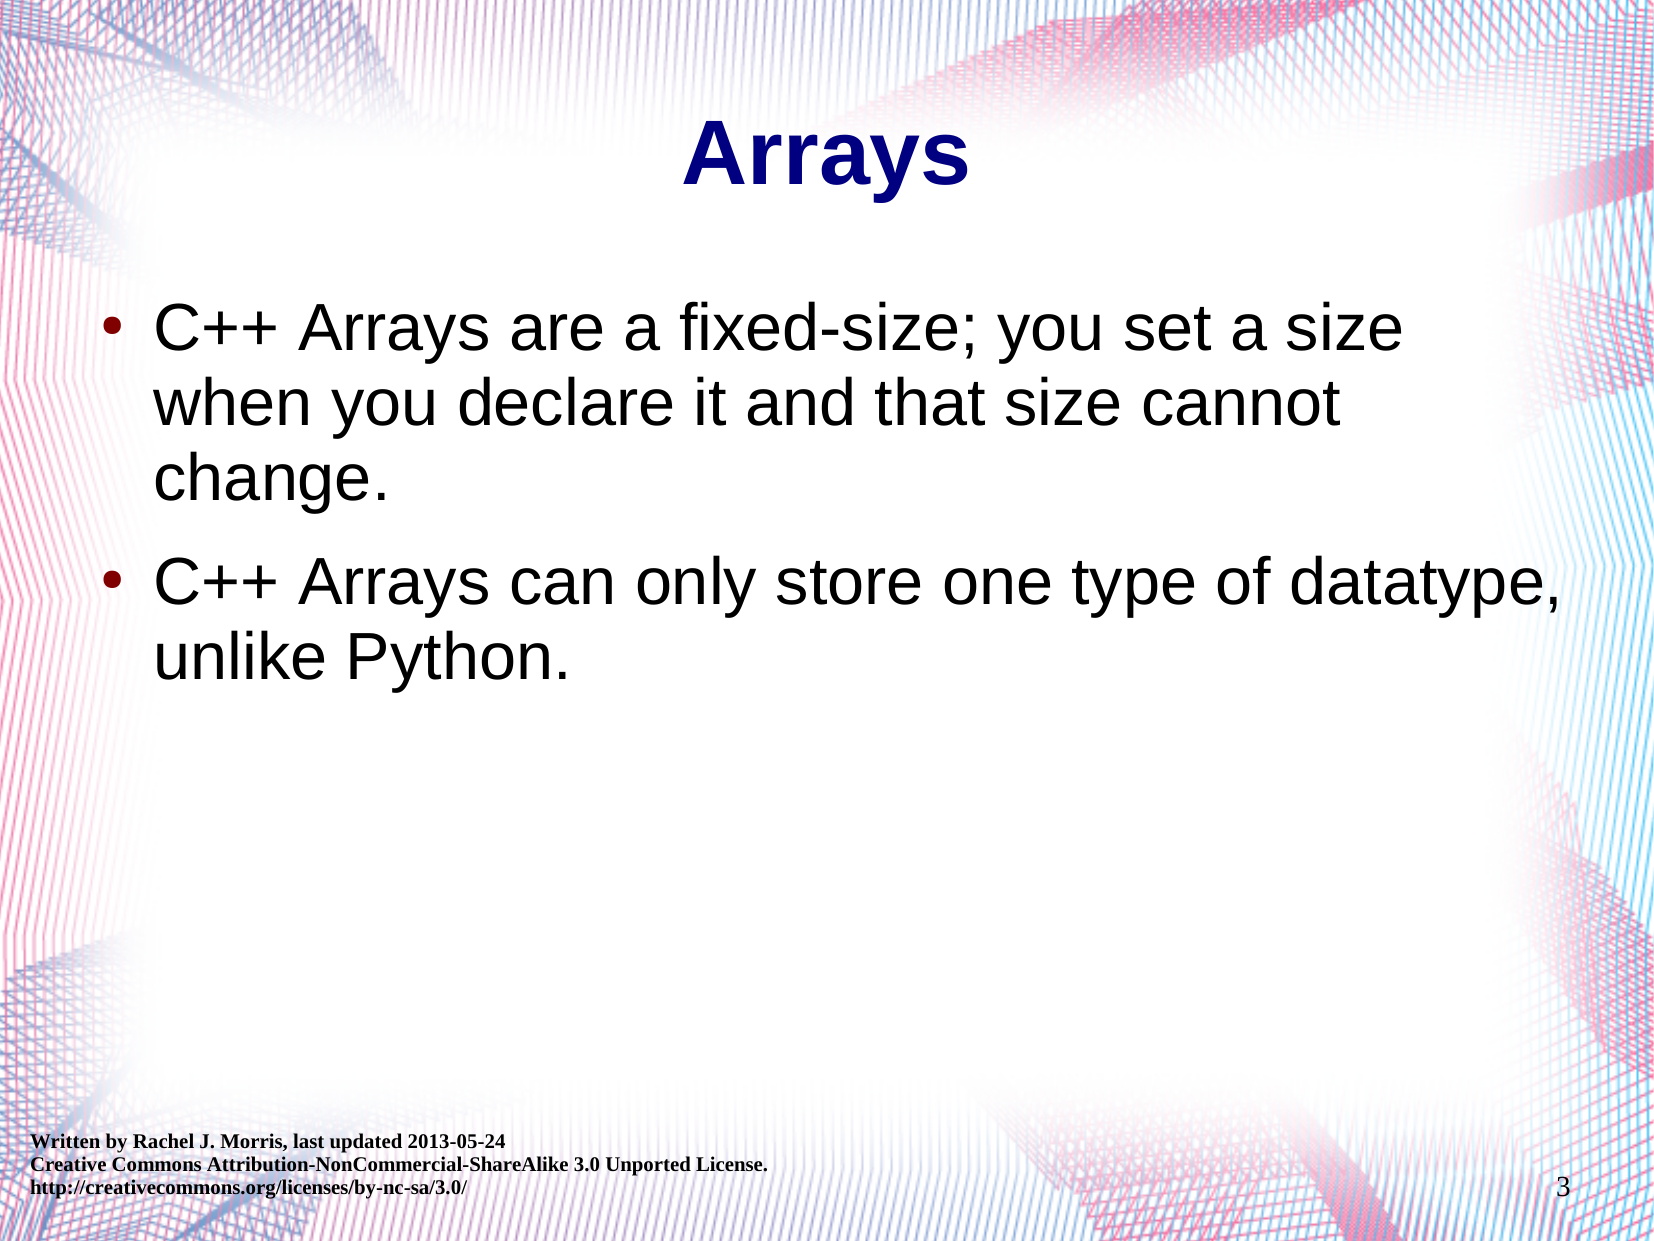

# Arrays
C++ Arrays are a fixed-size; you set a size when you declare it and that size cannot change.
C++ Arrays can only store one type of datatype, unlike Python.
3